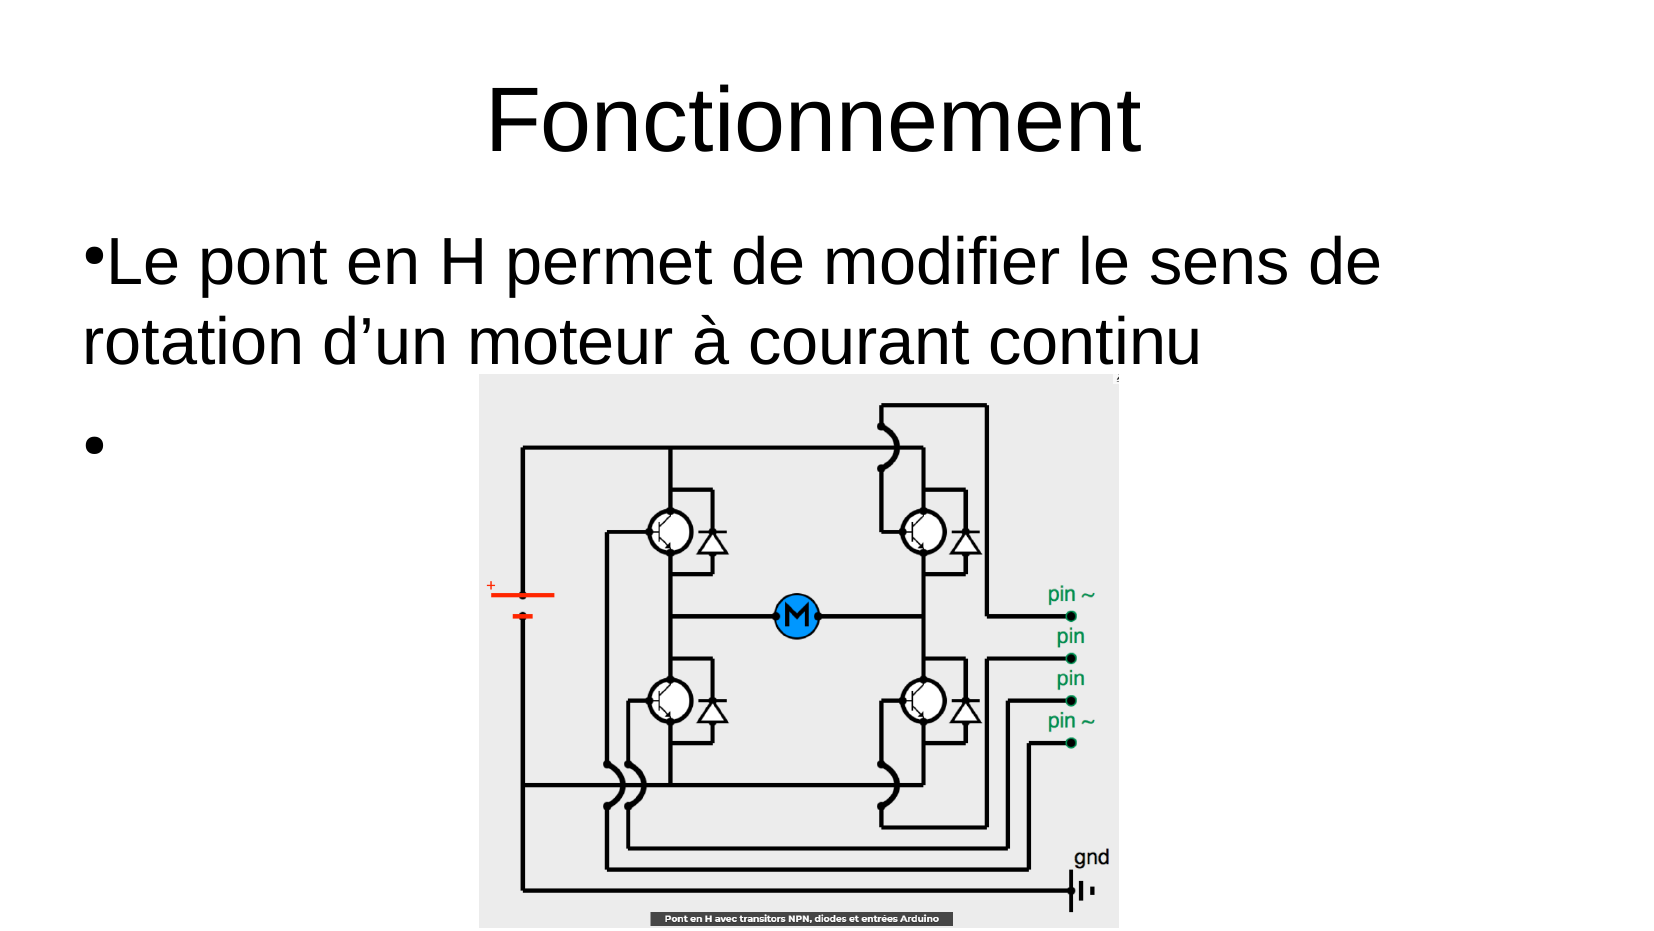

# Fonctionnement
Le pont en H permet de modifier le sens de rotation d’un moteur à courant continu